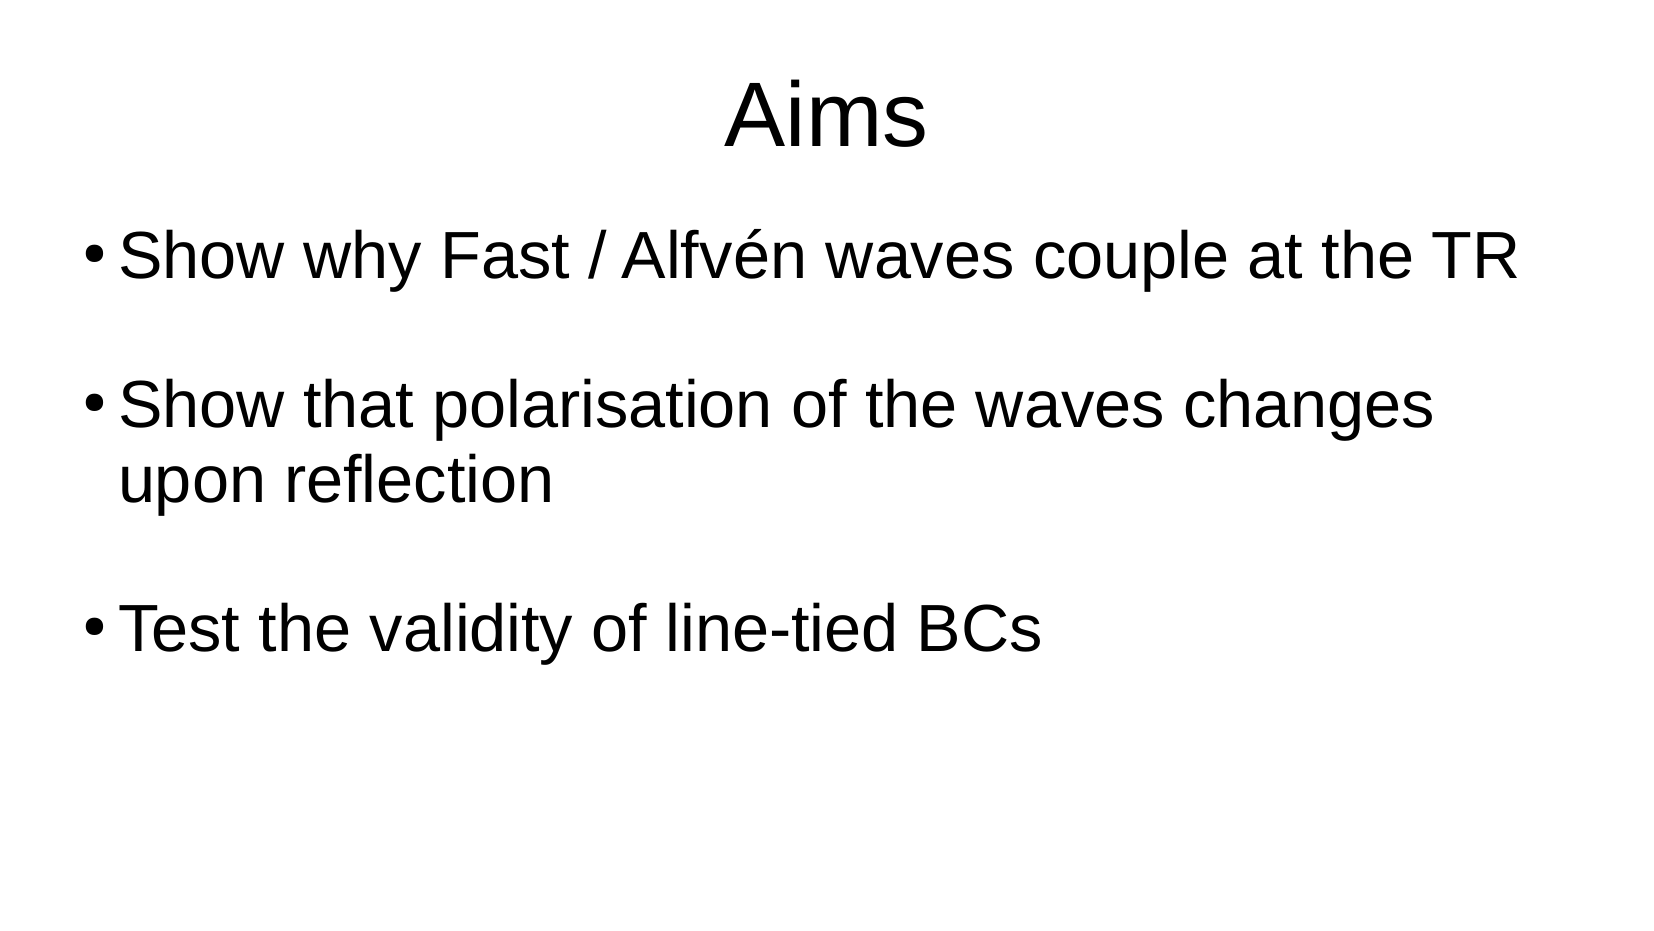

# Aims
Show why Fast / Alfvén waves couple at the TR
Show that polarisation of the waves changes upon reflection
Test the validity of line-tied BCs